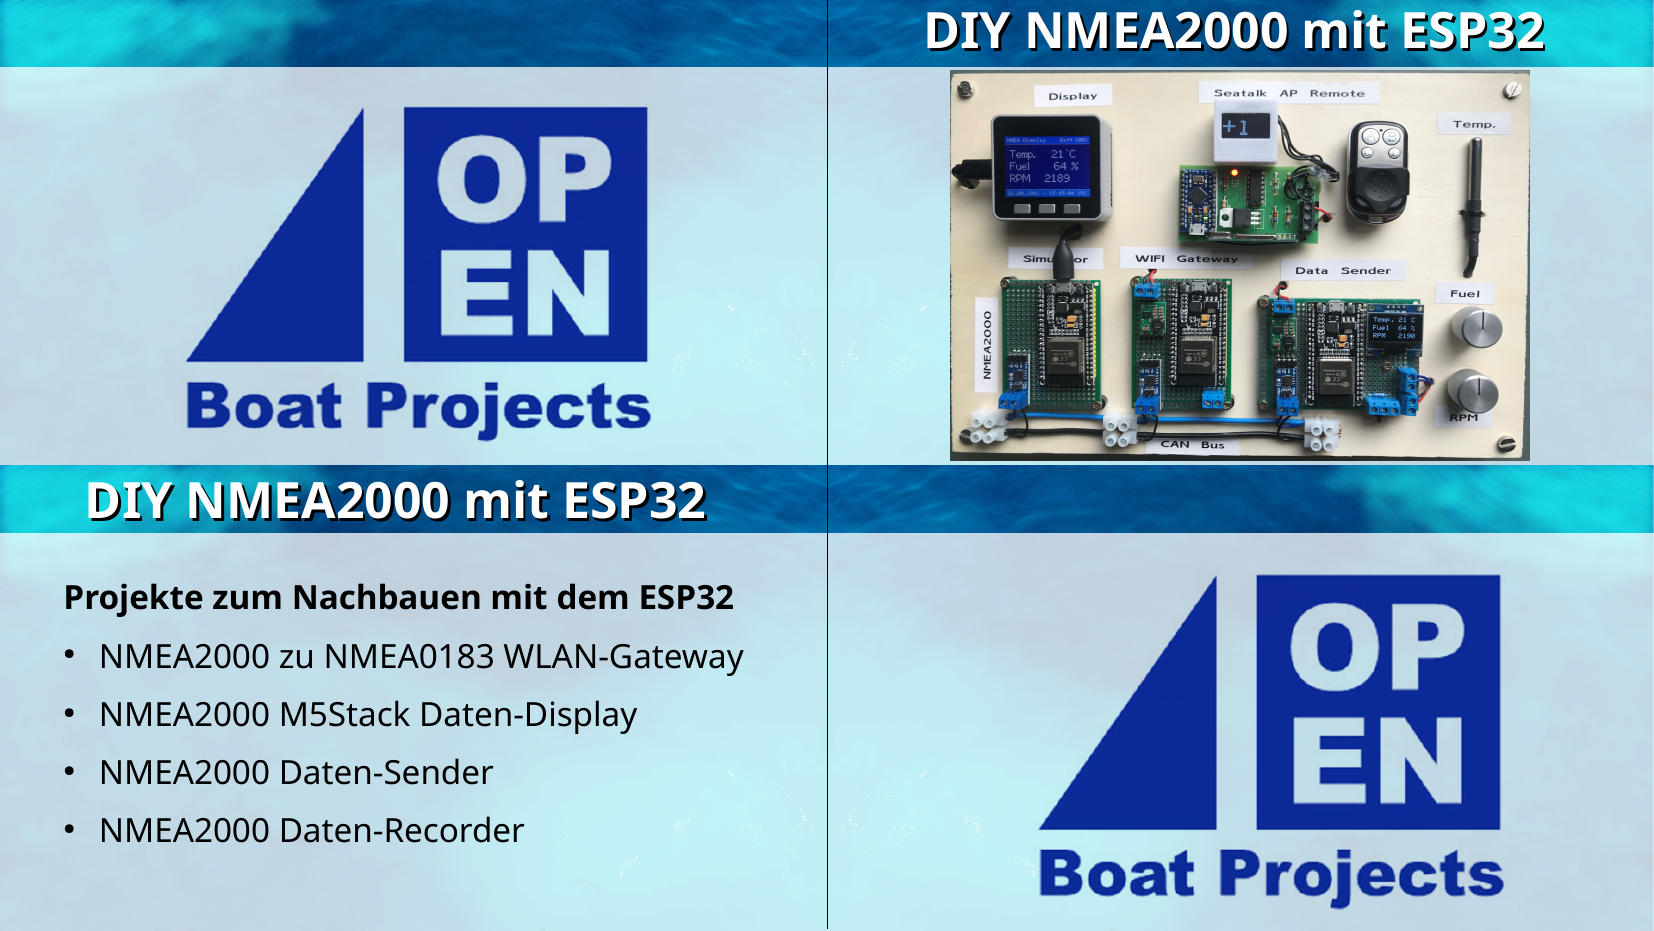

DIY NMEA2000 mit ESP32
#
DIY NMEA2000 mit ESP32
Projekte zum Nachbauen mit dem ESP32
NMEA2000 zu NMEA0183 WLAN-Gateway
NMEA2000 M5Stack Daten-Display
NMEA2000 Daten-Sender
NMEA2000 Daten-Recorder